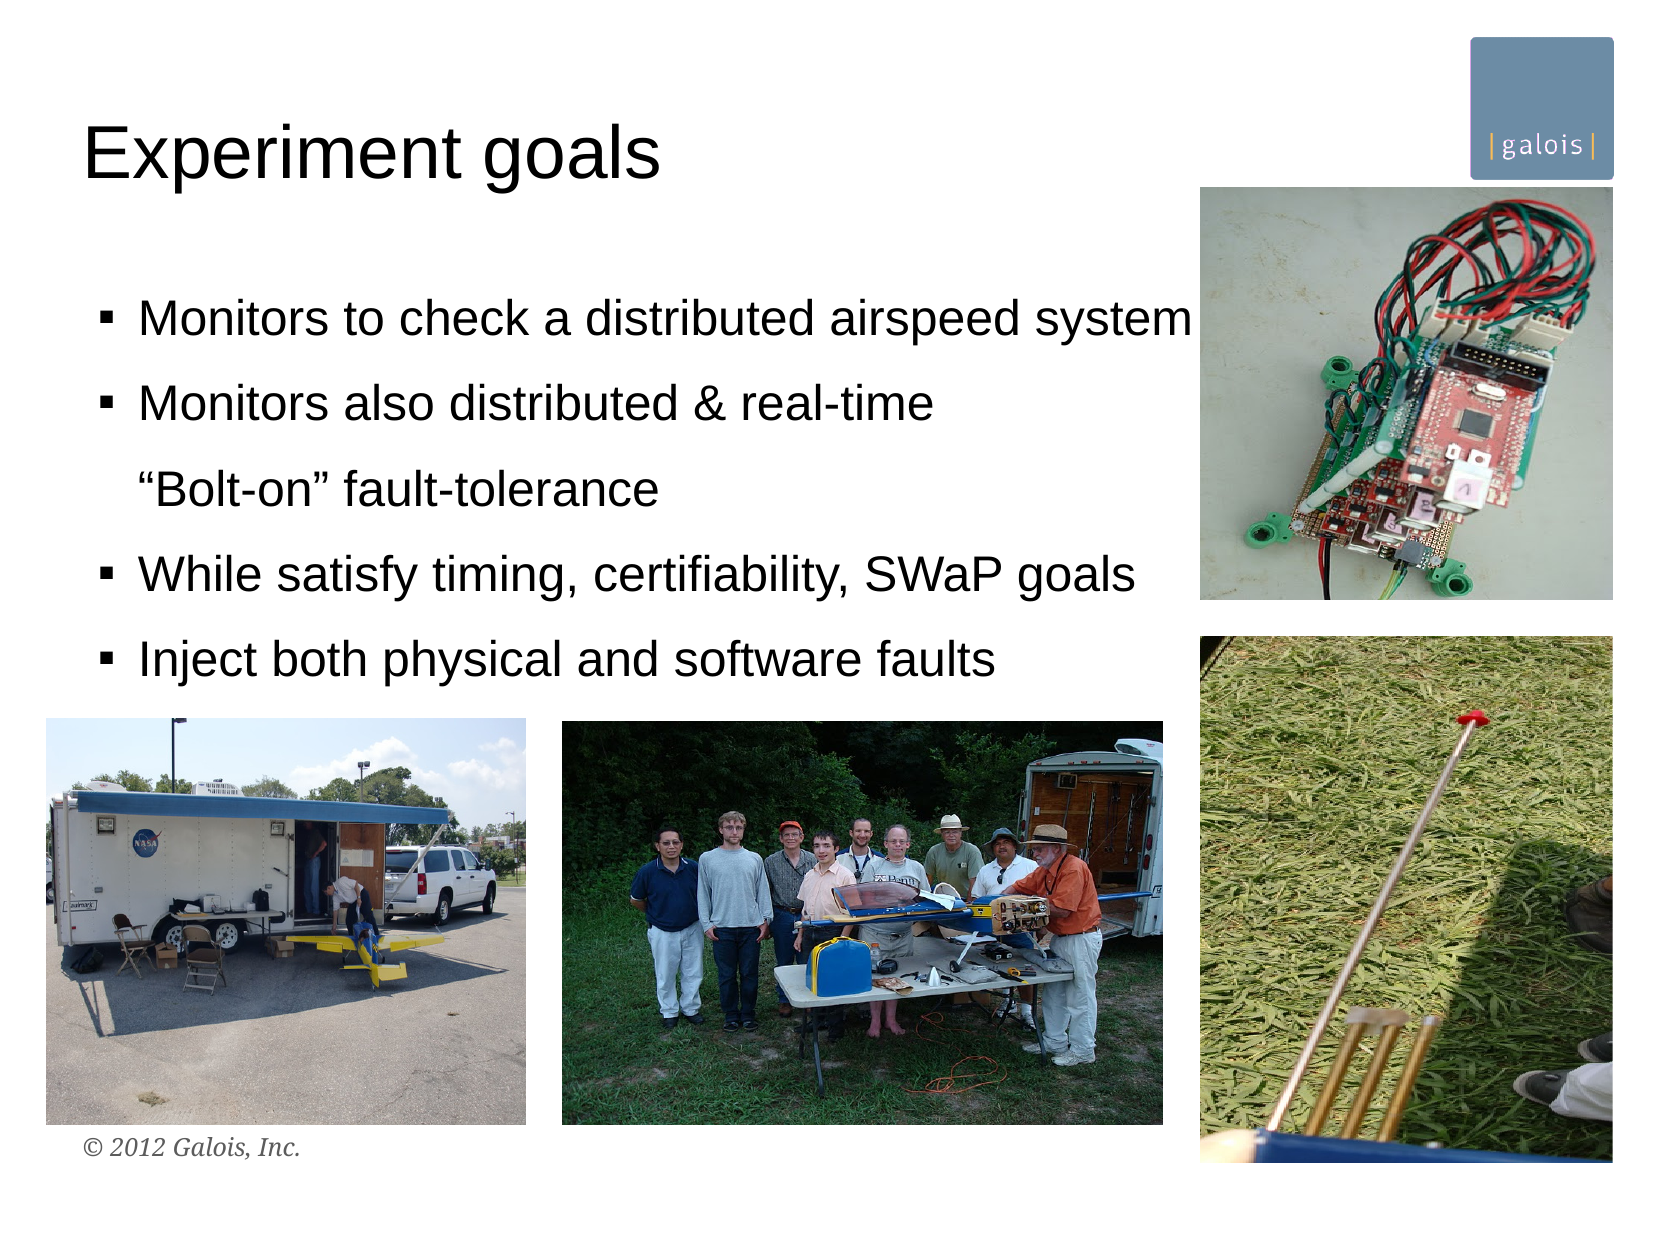

# Experiment goals
Monitors to check a distributed airspeed system
Monitors also distributed & real-time
“Bolt-on” fault-tolerance
While satisfy timing, certifiability, SWaP goals
Inject both physical and software faults